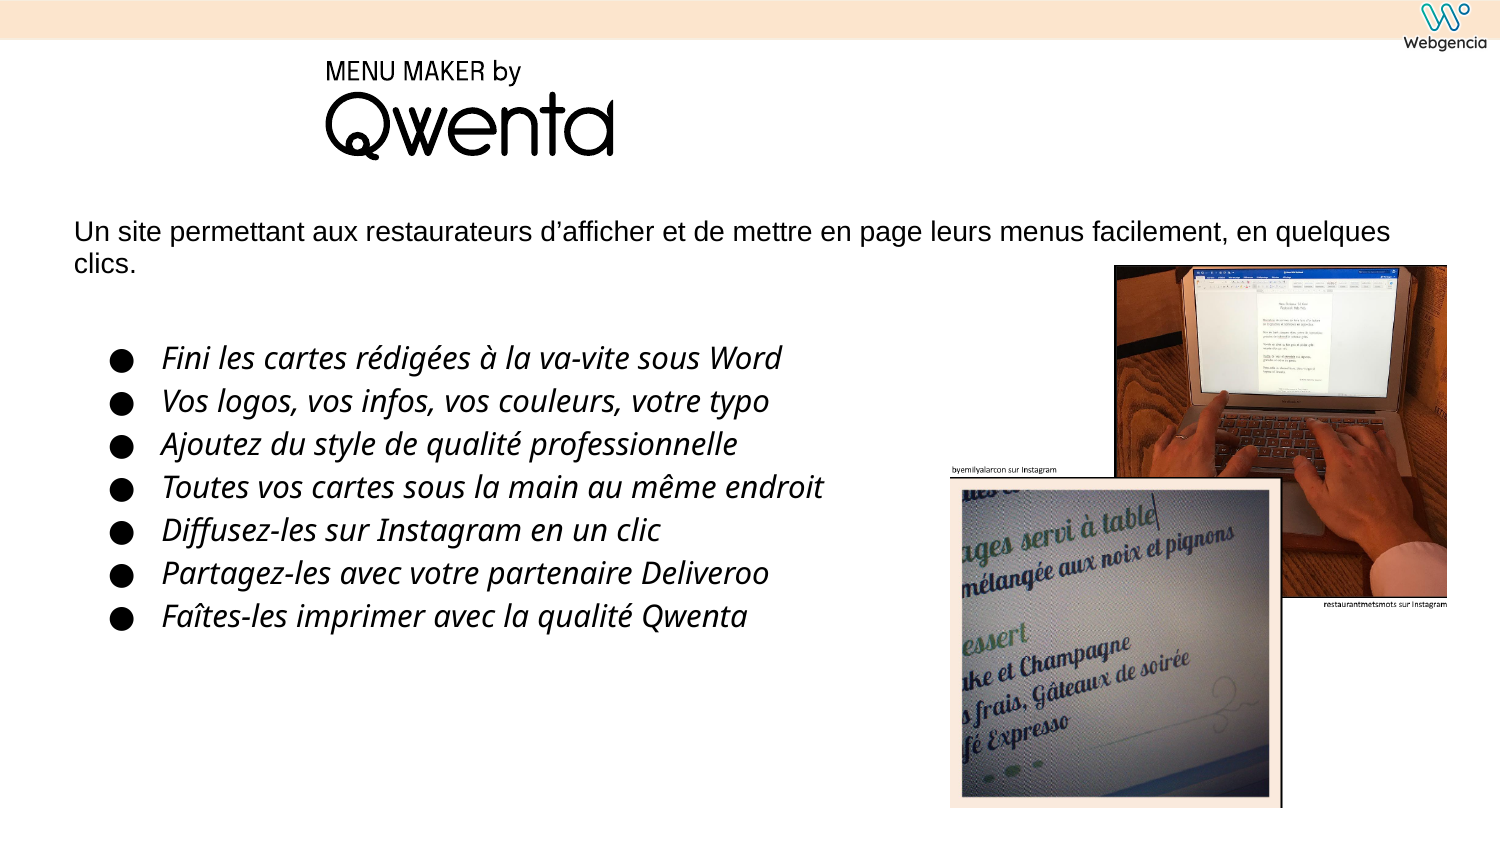

# Un site permettant aux restaurateurs d’afficher et de mettre en page leurs menus facilement, en quelques clics.
Fini les cartes rédigées à la va-vite sous Word
Vos logos, vos infos, vos couleurs, votre typo
Ajoutez du style de qualité professionnelle
Toutes vos cartes sous la main au même endroit
Diffusez-les sur Instagram en un clic
Partagez-les avec votre partenaire Deliveroo
Faîtes-les imprimer avec la qualité Qwenta